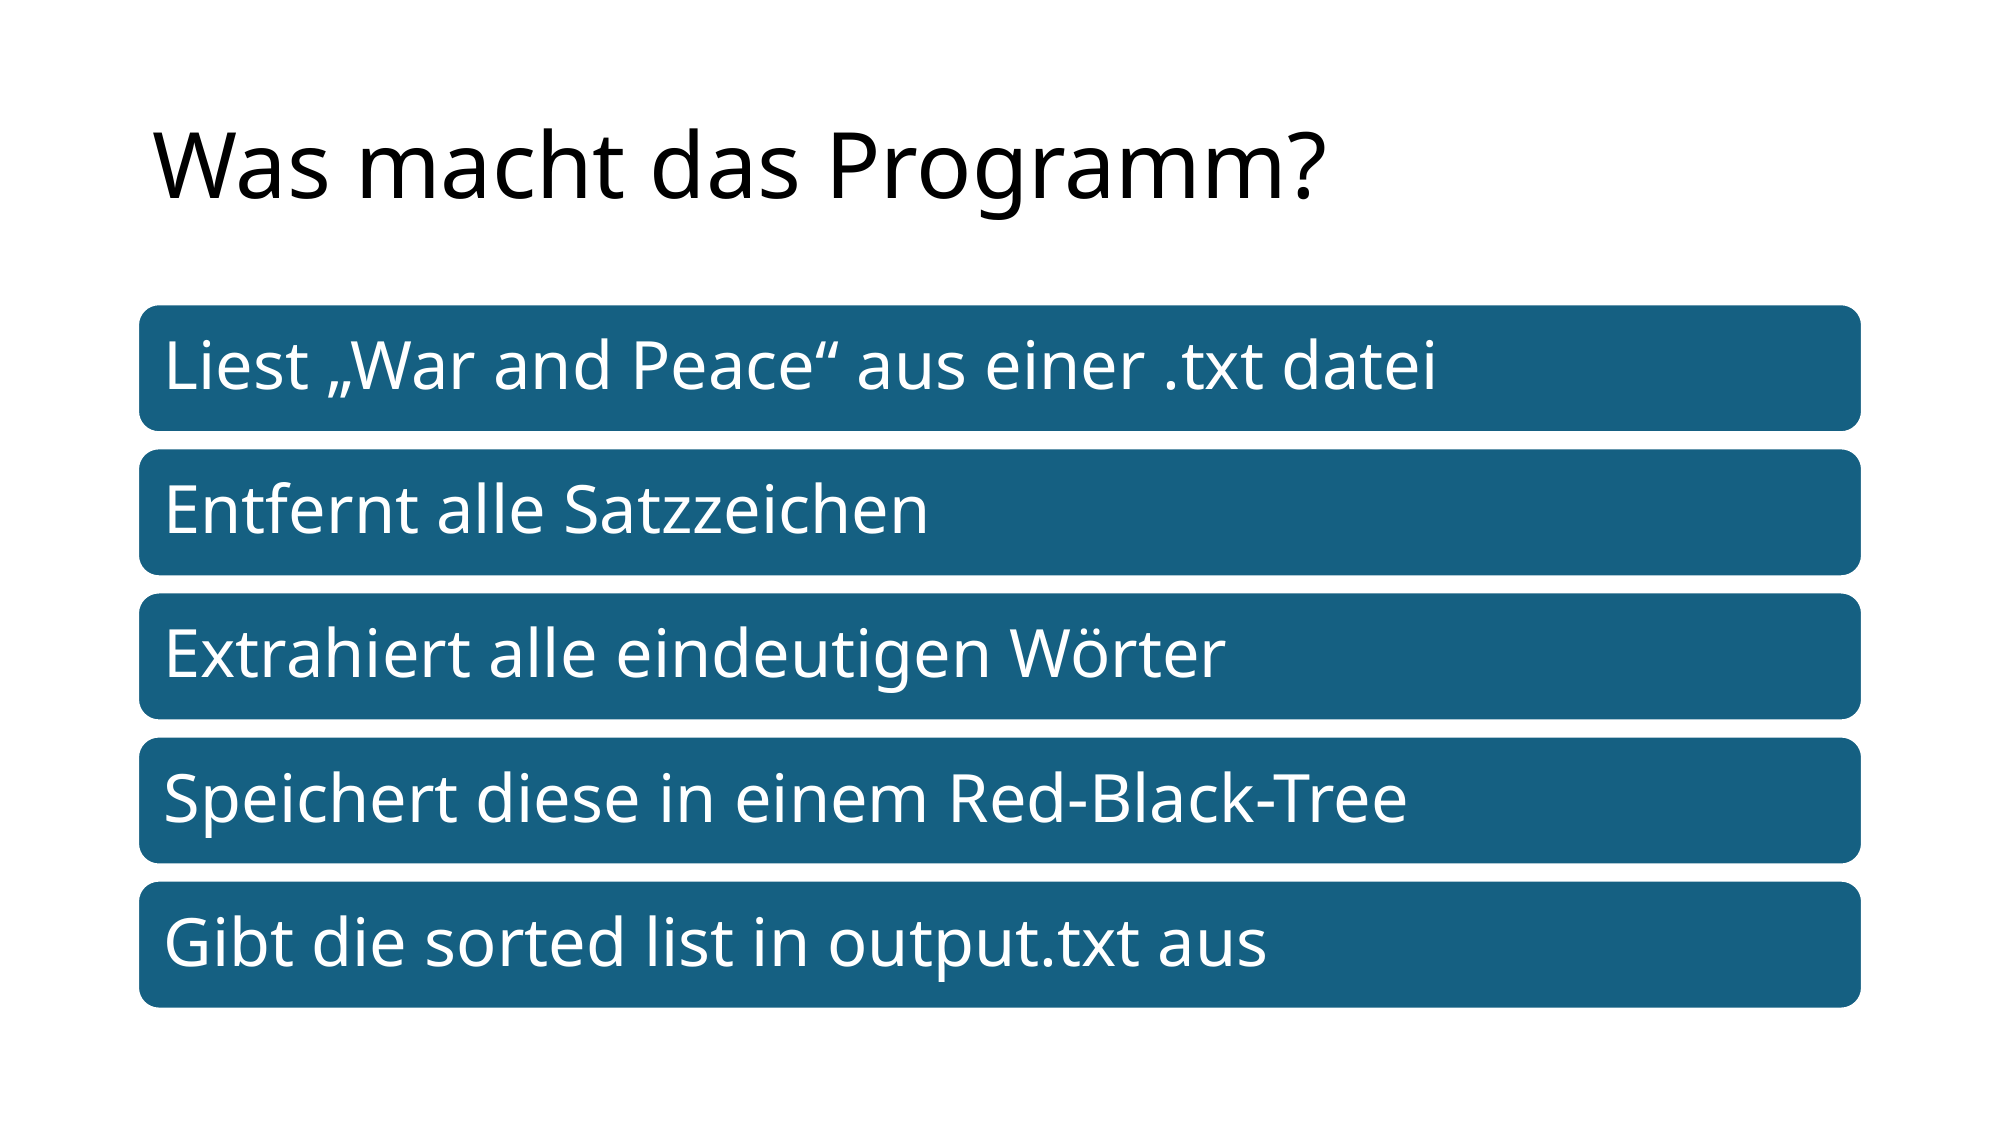

# Was macht das Programm?
Liest „War and Peace“ aus einer .txt datei
Entfernt alle Satzzeichen
Extrahiert alle eindeutigen Wörter
Speichert diese in einem Red-Black-Tree
Gibt die sorted list in output.txt aus